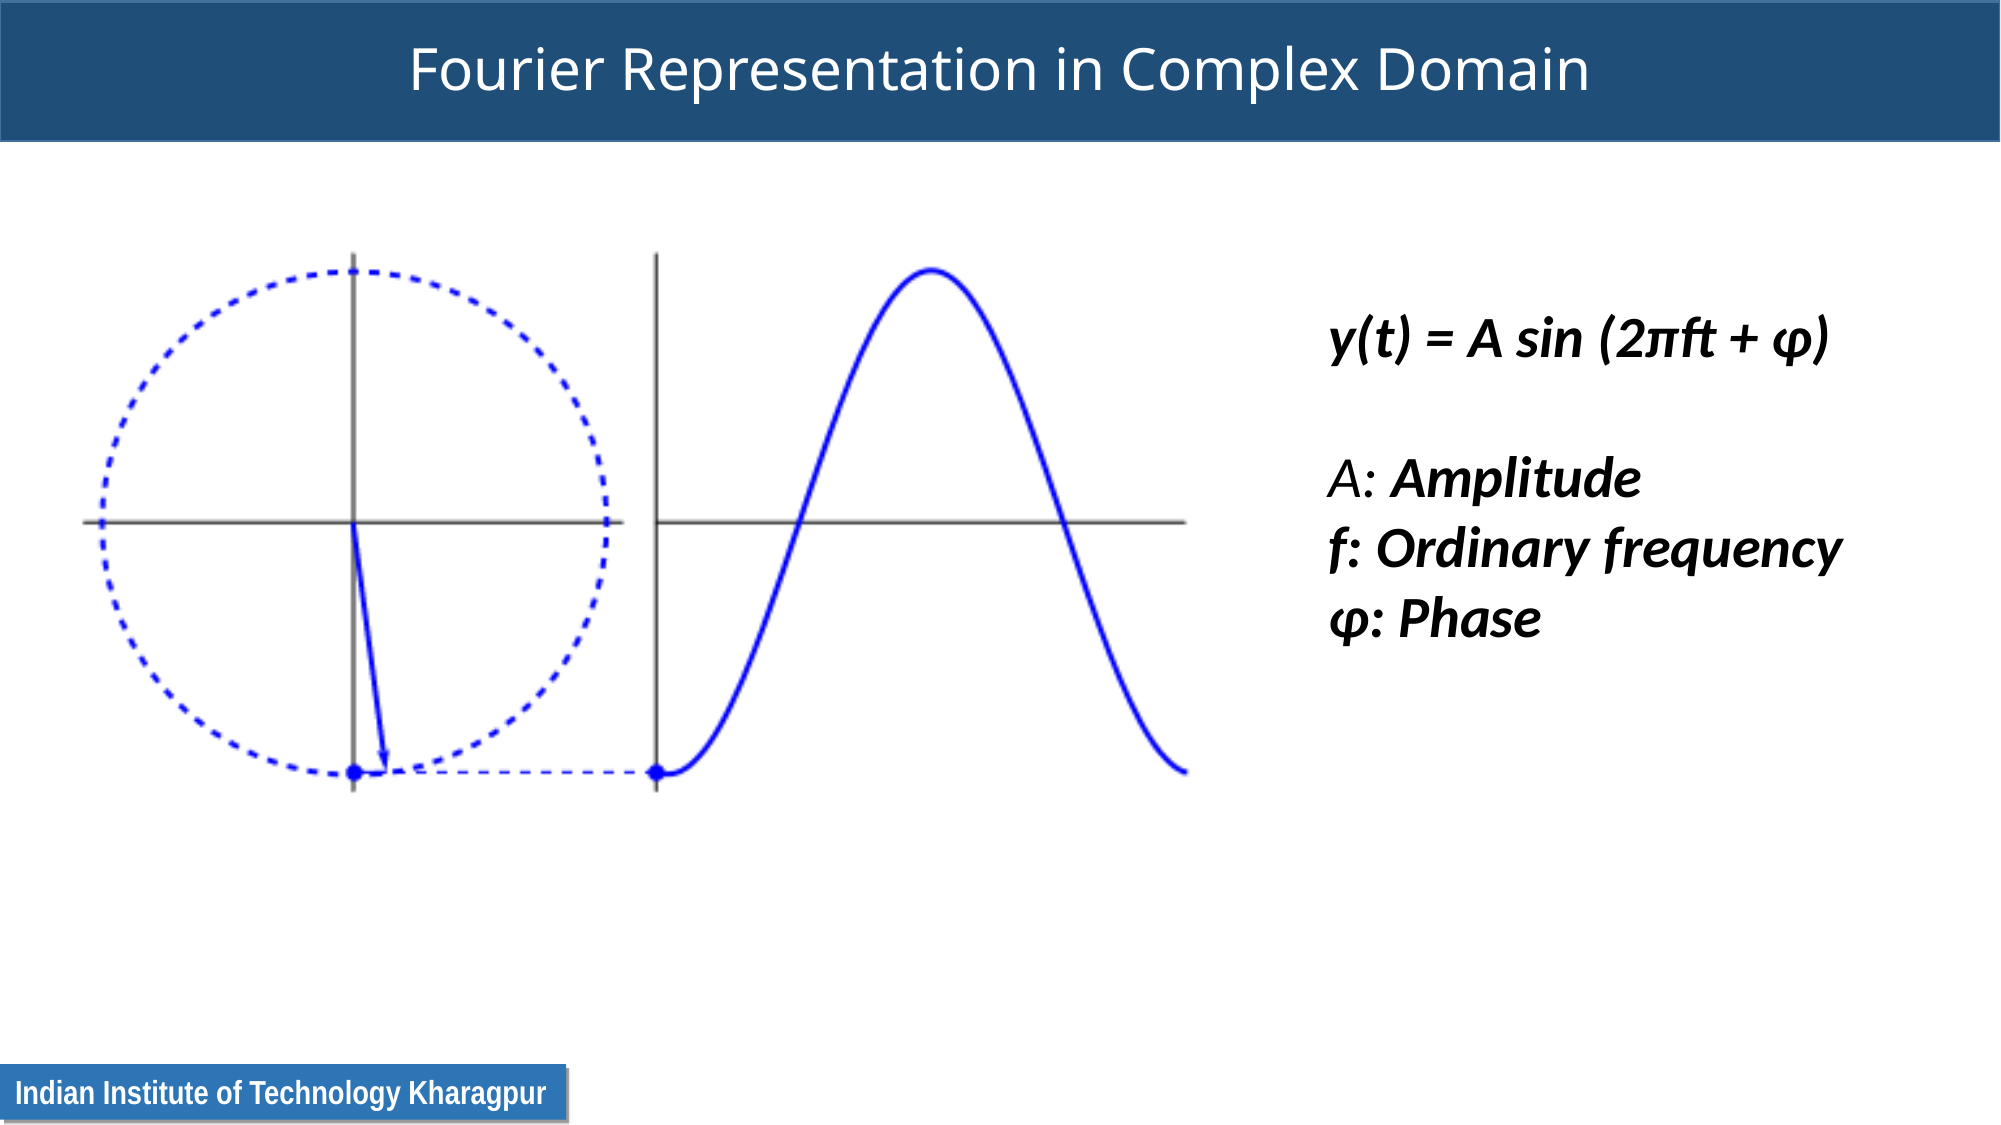

# Fourier Representation in Complex Domain
y(t) = A sin (2πft + φ)
A: Amplitude
f: Ordinary frequency
φ: Phase